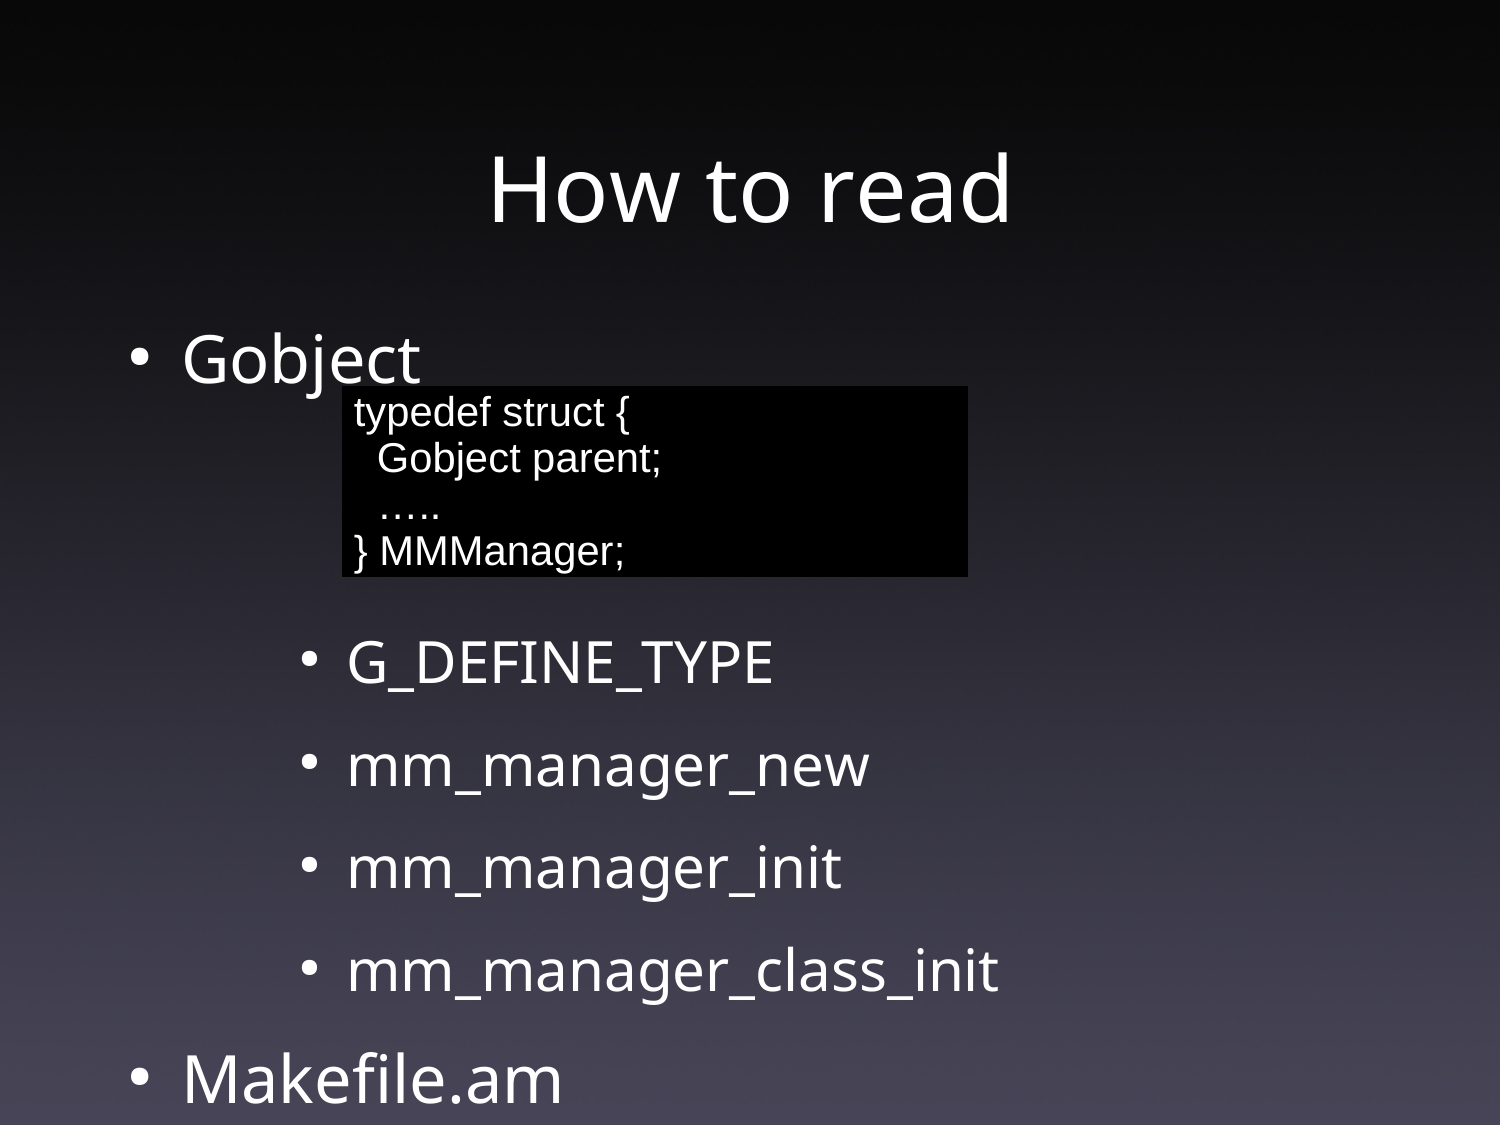

# How to read
Gobject
G_DEFINE_TYPE
mm_manager_new
mm_manager_init
mm_manager_class_init
Makefile.am
 typedef struct {
 Gobject parent;
 …..
 } MMManager;